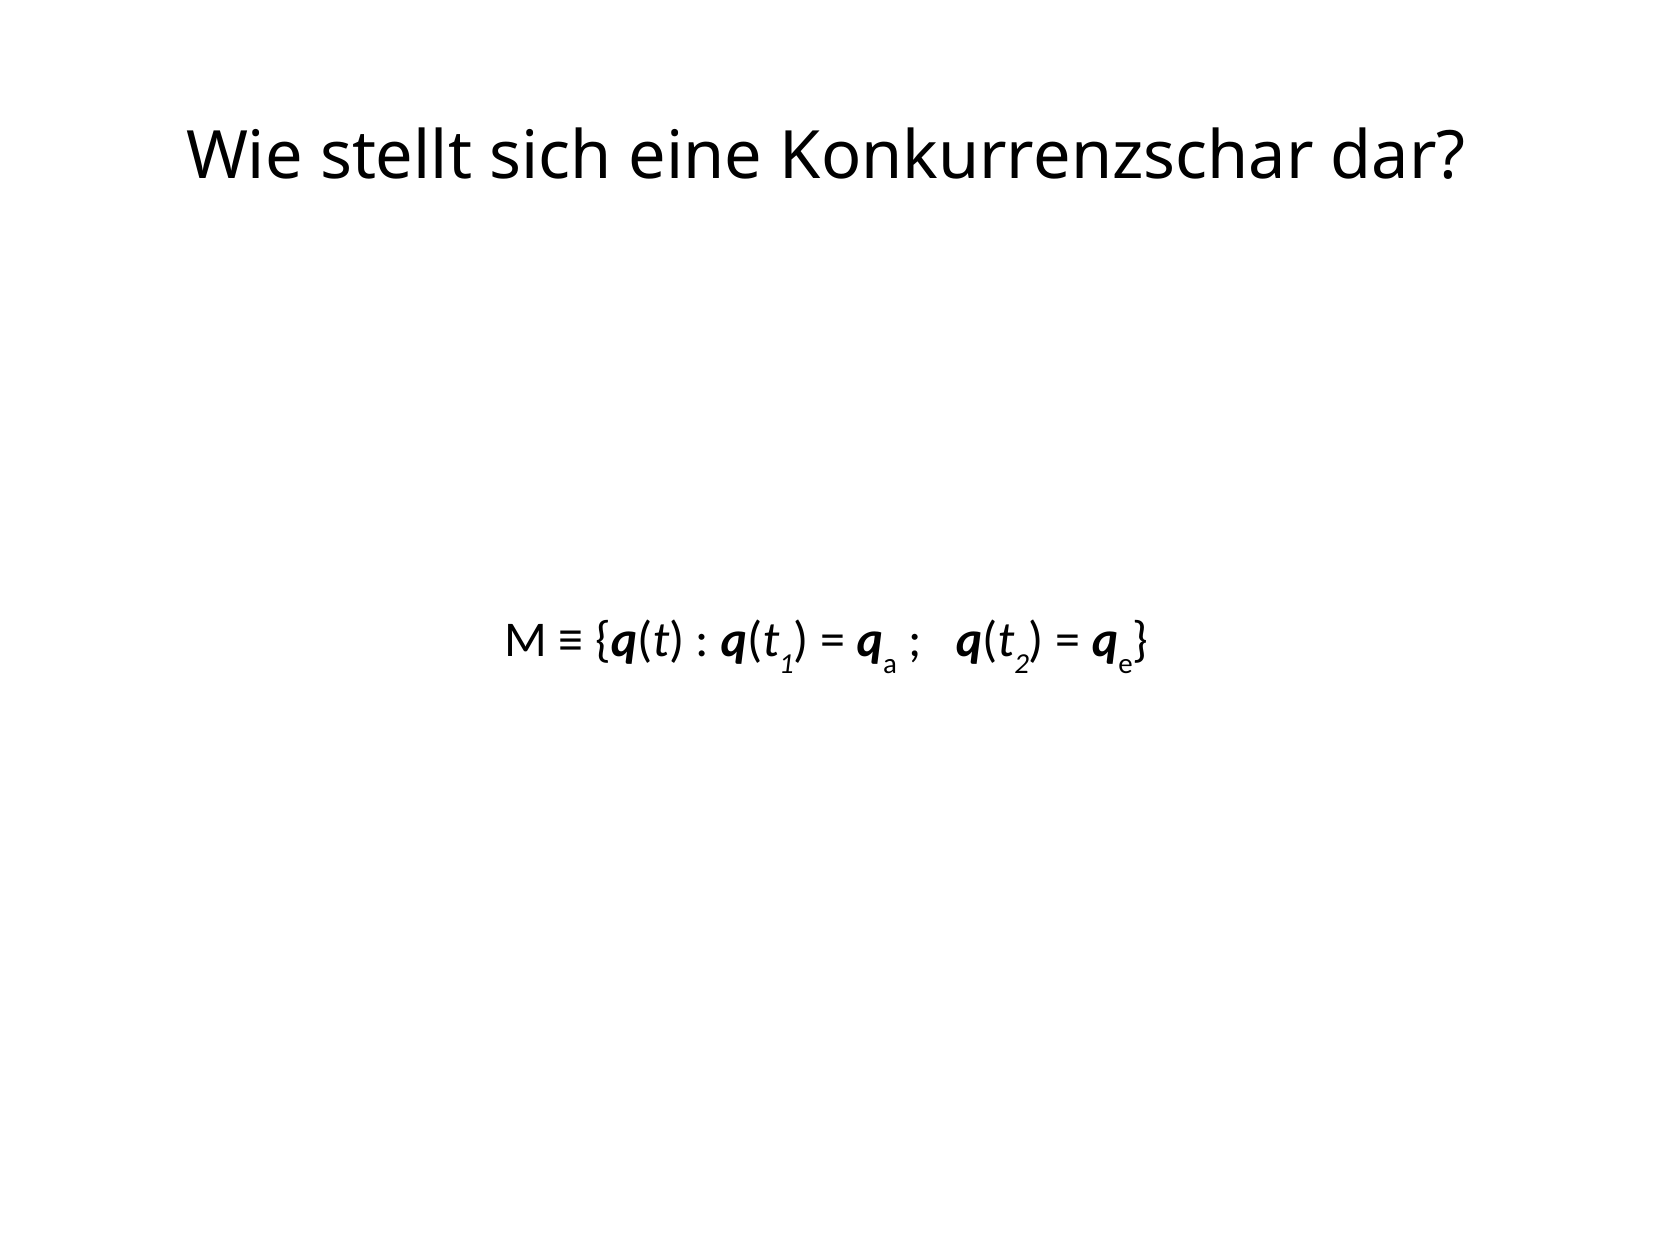

# Wie stellt sich eine Konkurrenzschar dar?
M ≡ {q(t) : q(t1) = qa ;   q(t2) = qe}